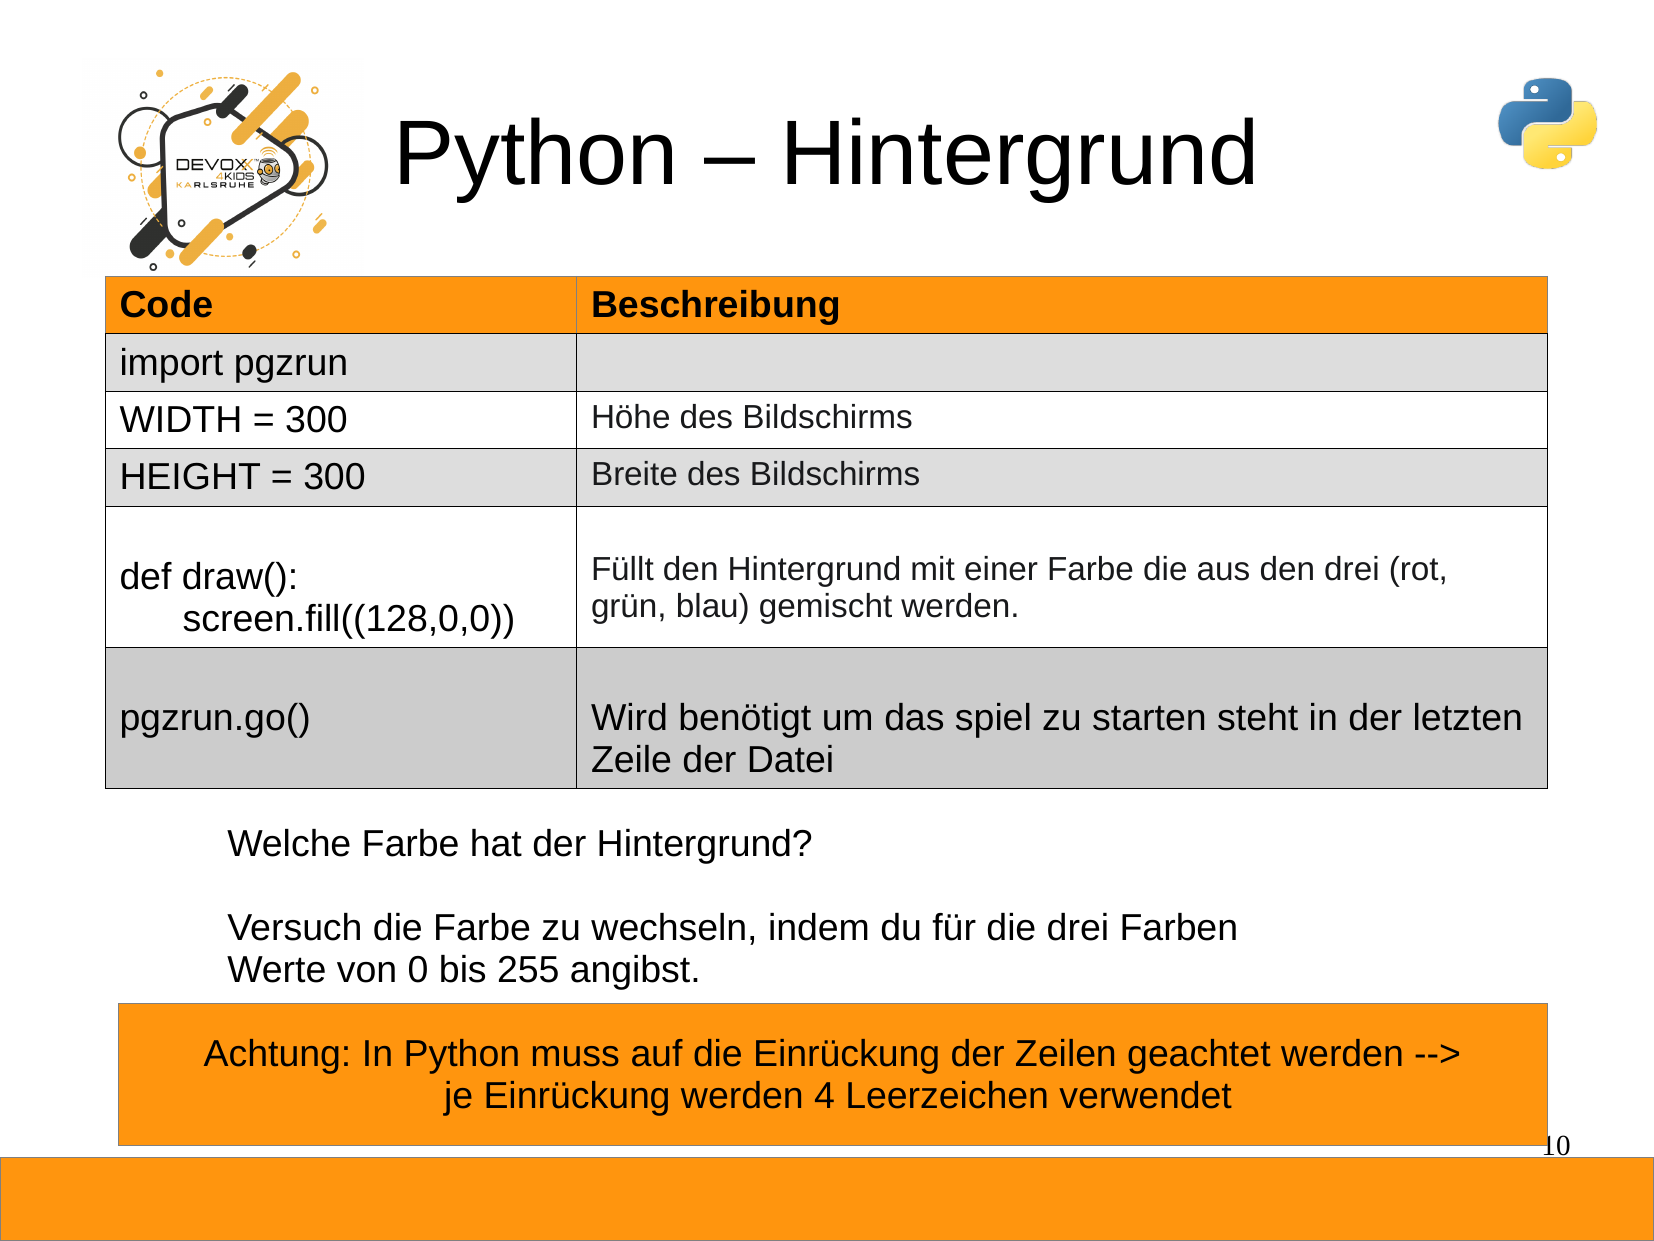

# Python – Hintergrund
| Code | Beschreibung |
| --- | --- |
| import pgzrun | |
| WIDTH = 300 | Höhe des Bildschirms |
| HEIGHT = 300 | Breite des Bildschirms |
| def draw(): screen.fill((128,0,0)) | Füllt den Hintergrund mit einer Farbe die aus den drei (rot, grün, blau) gemischt werden. |
| pgzrun.go() | Wird benötigt um das spiel zu starten steht in der letzten Zeile der Datei |
Welche Farbe hat der Hintergrund?
Versuch die Farbe zu wechseln, indem du für die drei Farben
Werte von 0 bis 255 angibst.
Achtung: In Python muss auf die Einrückung der Zeilen geachtet werden -->
 je Einrückung werden 4 Leerzeichen verwendet
10